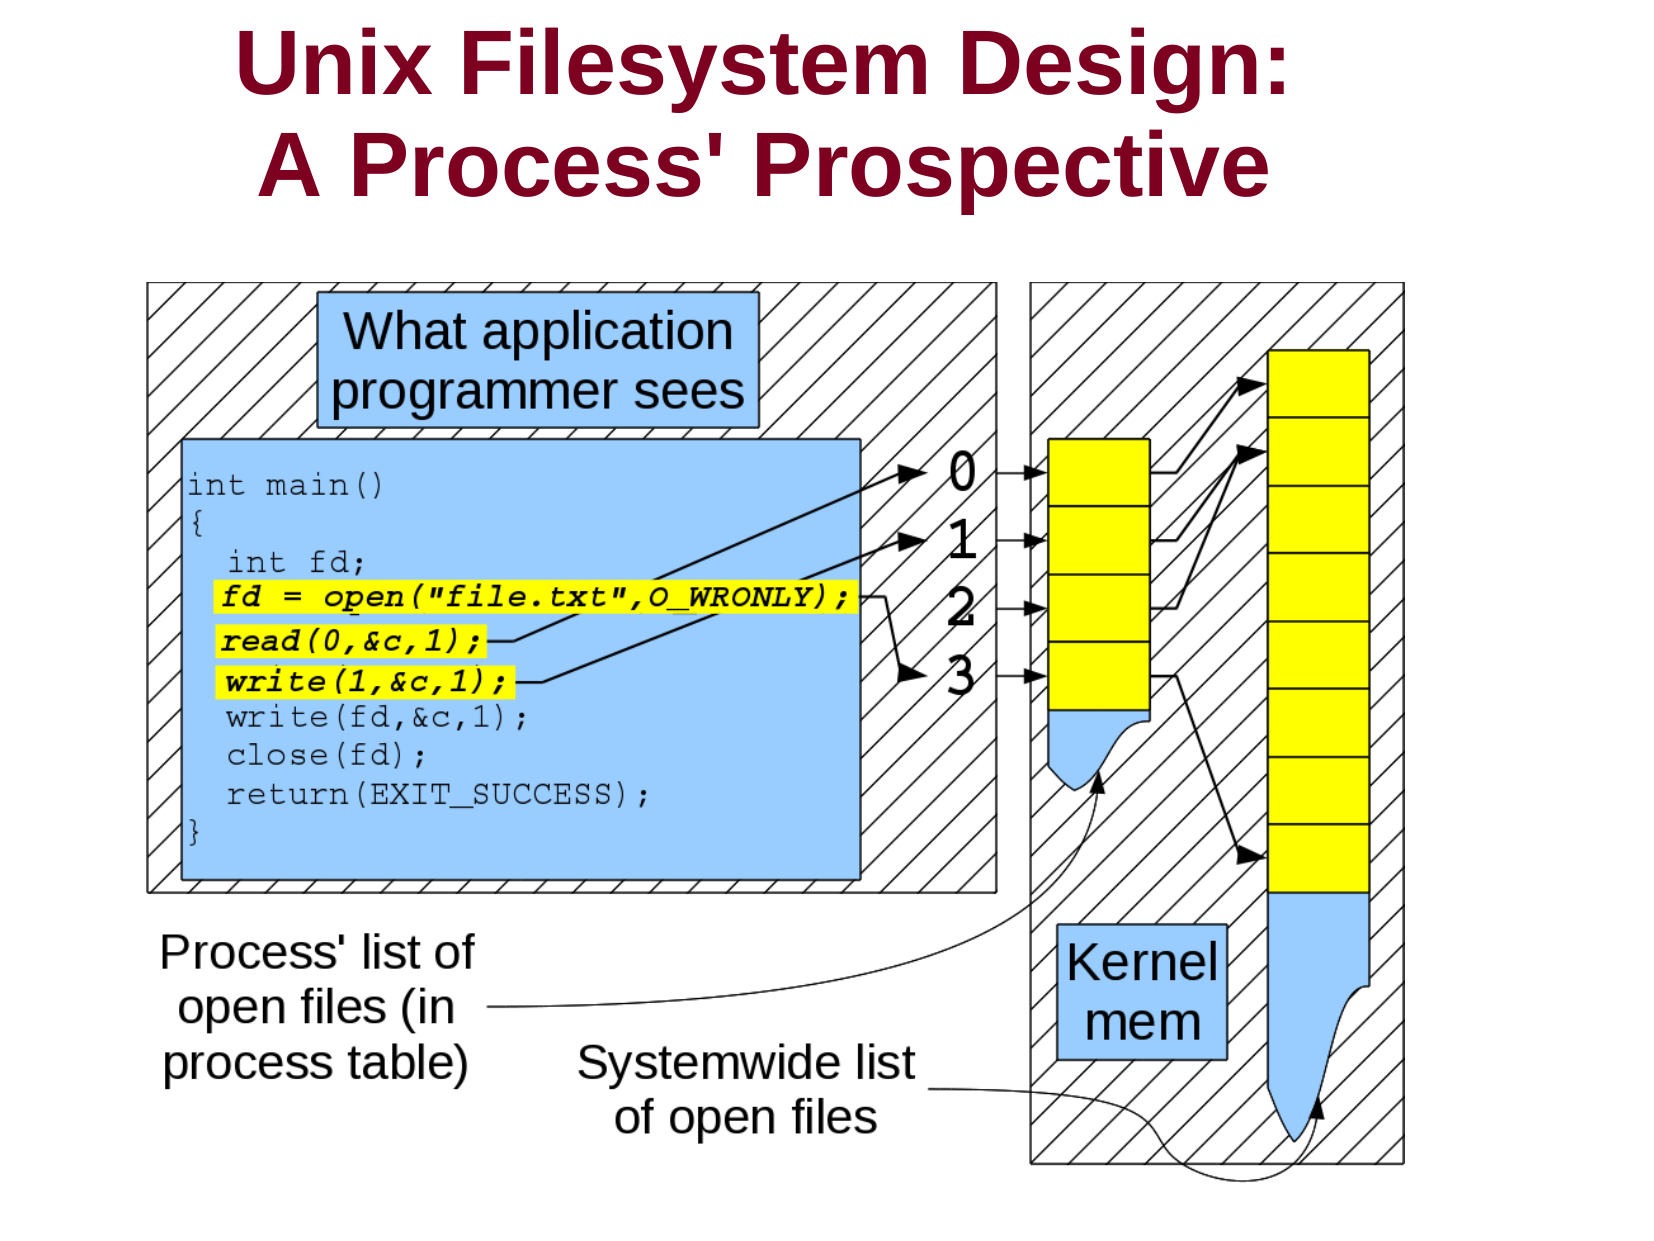

# Unix Filesystem Design: A Process' Prospective